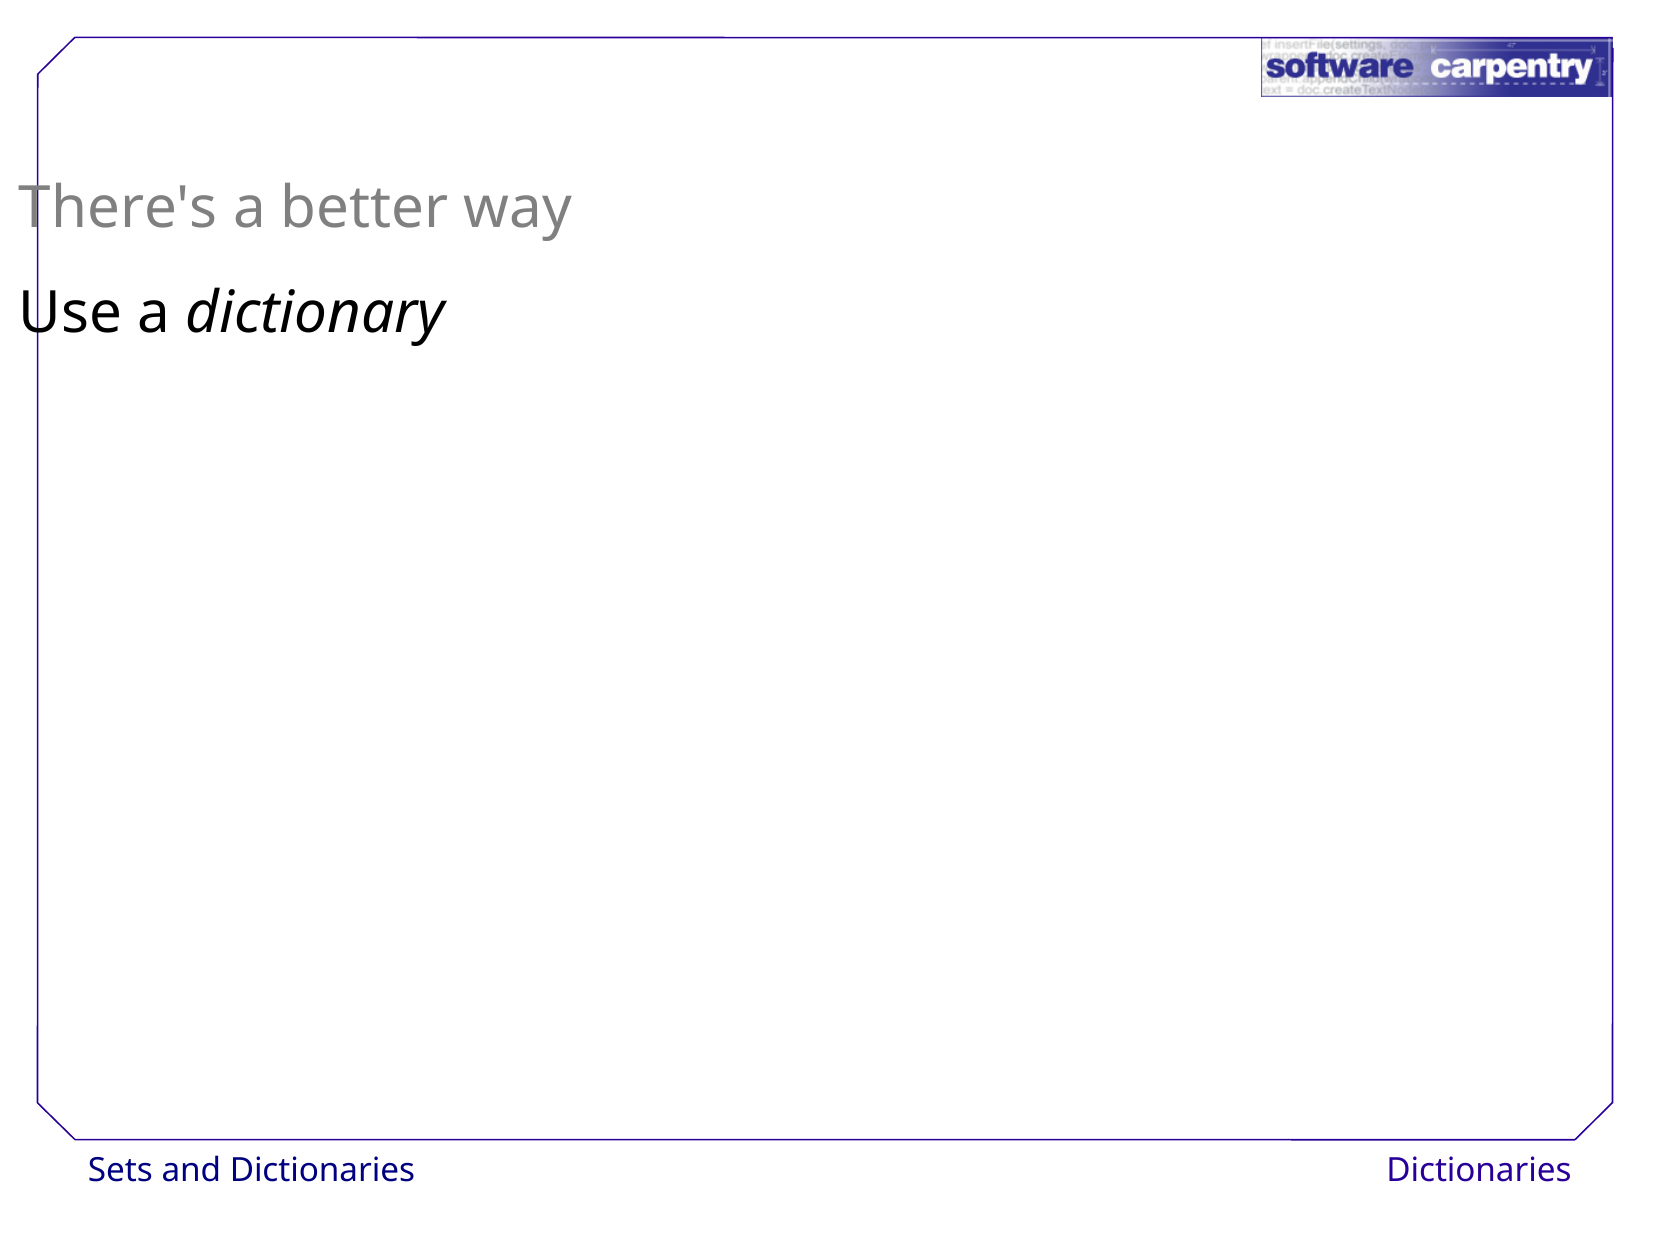

There's a better way
Use a dictionary